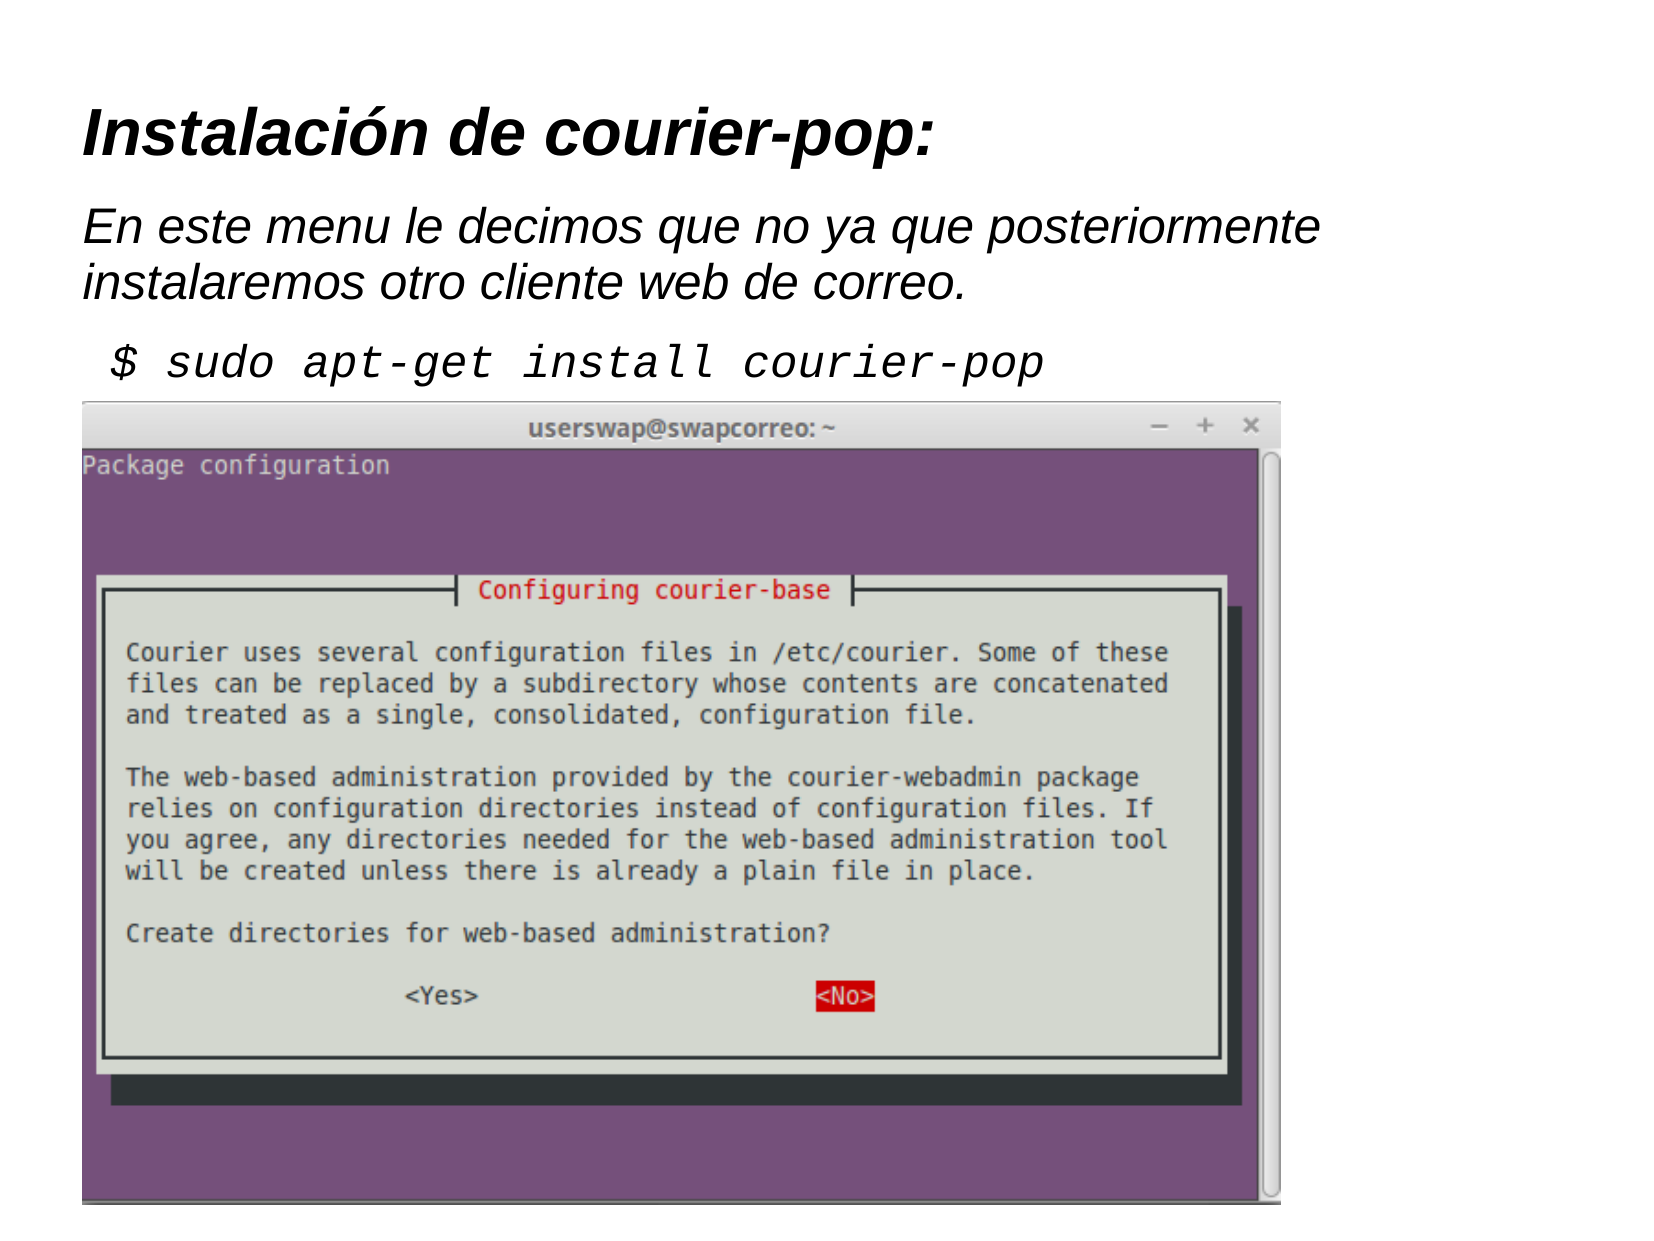

# Instalación de courier-pop:
En este menu le decimos que no ya que posteriormente instalaremos otro cliente web de correo.
 $ sudo apt-get install courier-pop